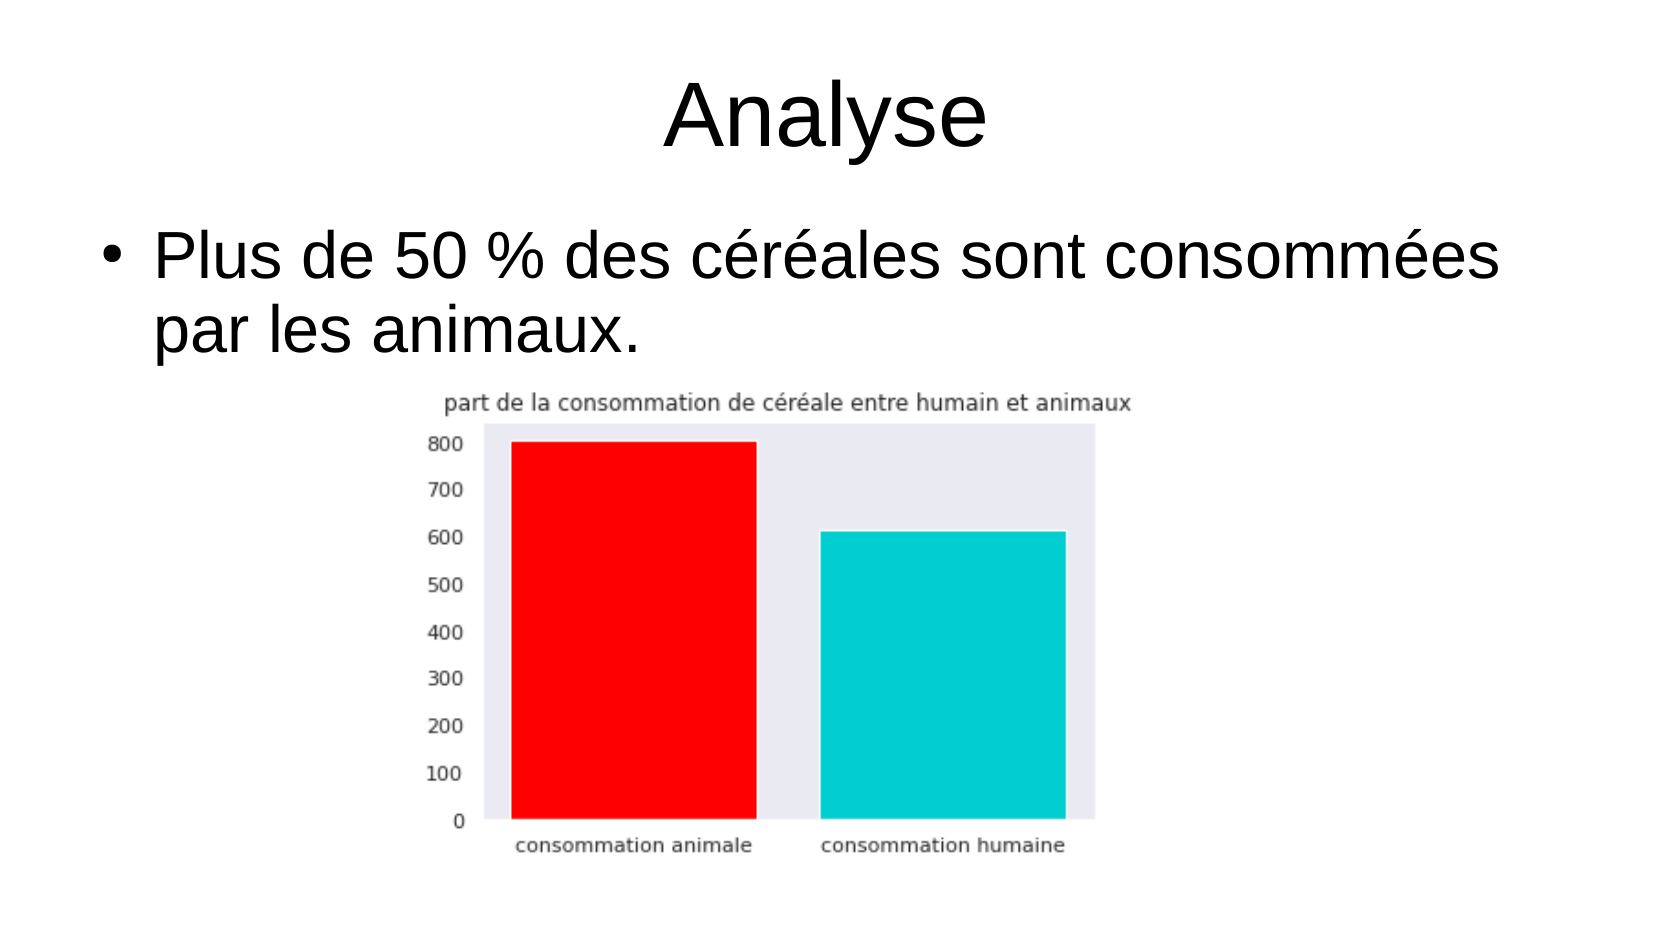

# Analyse
Plus de 50 % des céréales sont consommées par les animaux.